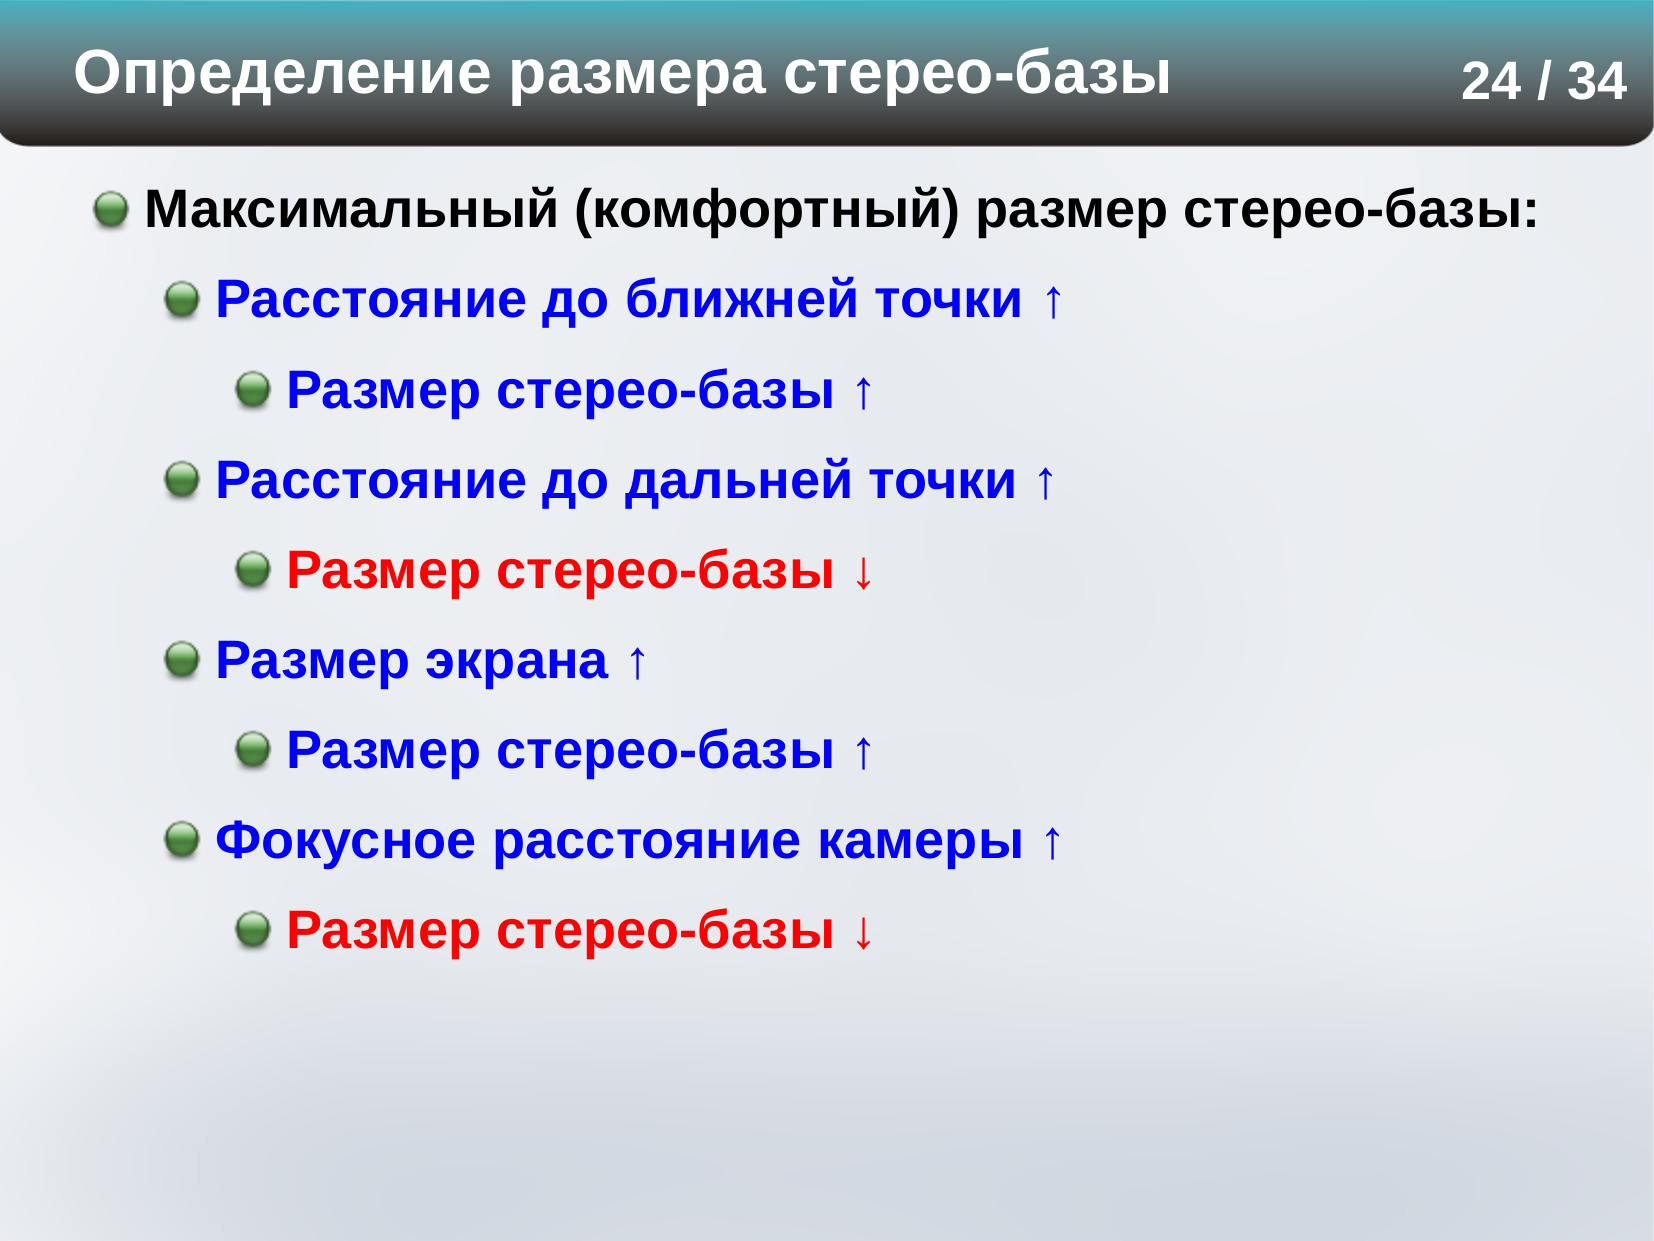

Определение размера стерео-базы
Максимальный (комфортный) размер стерео-базы:
Расстояние до ближней точки ↑
Размер стерео-базы ↑
Расстояние до дальней точки ↑
Размер стерео-базы ↓
Размер экрана ↑
Размер стерео-базы ↑
Фокусное расстояние камеры ↑
Размер стерео-базы ↓